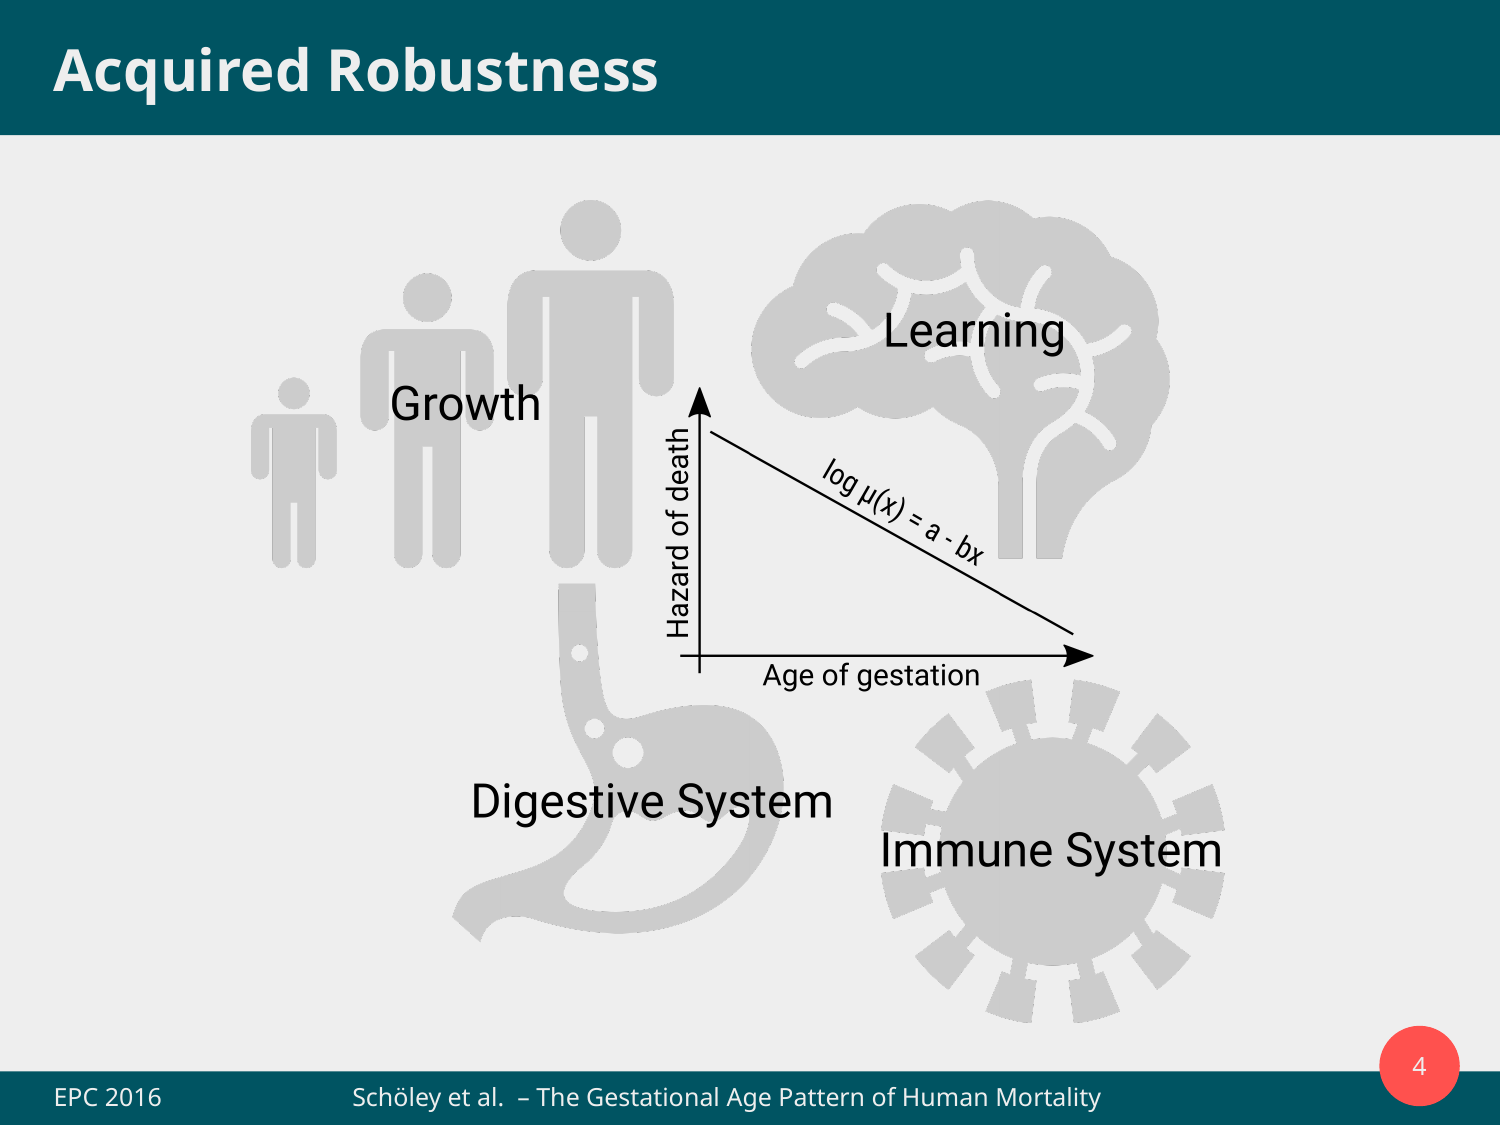

# Acquired Robustness
4
EPC 2016
Schöley et al. – The Gestational Age Pattern of Human Mortality